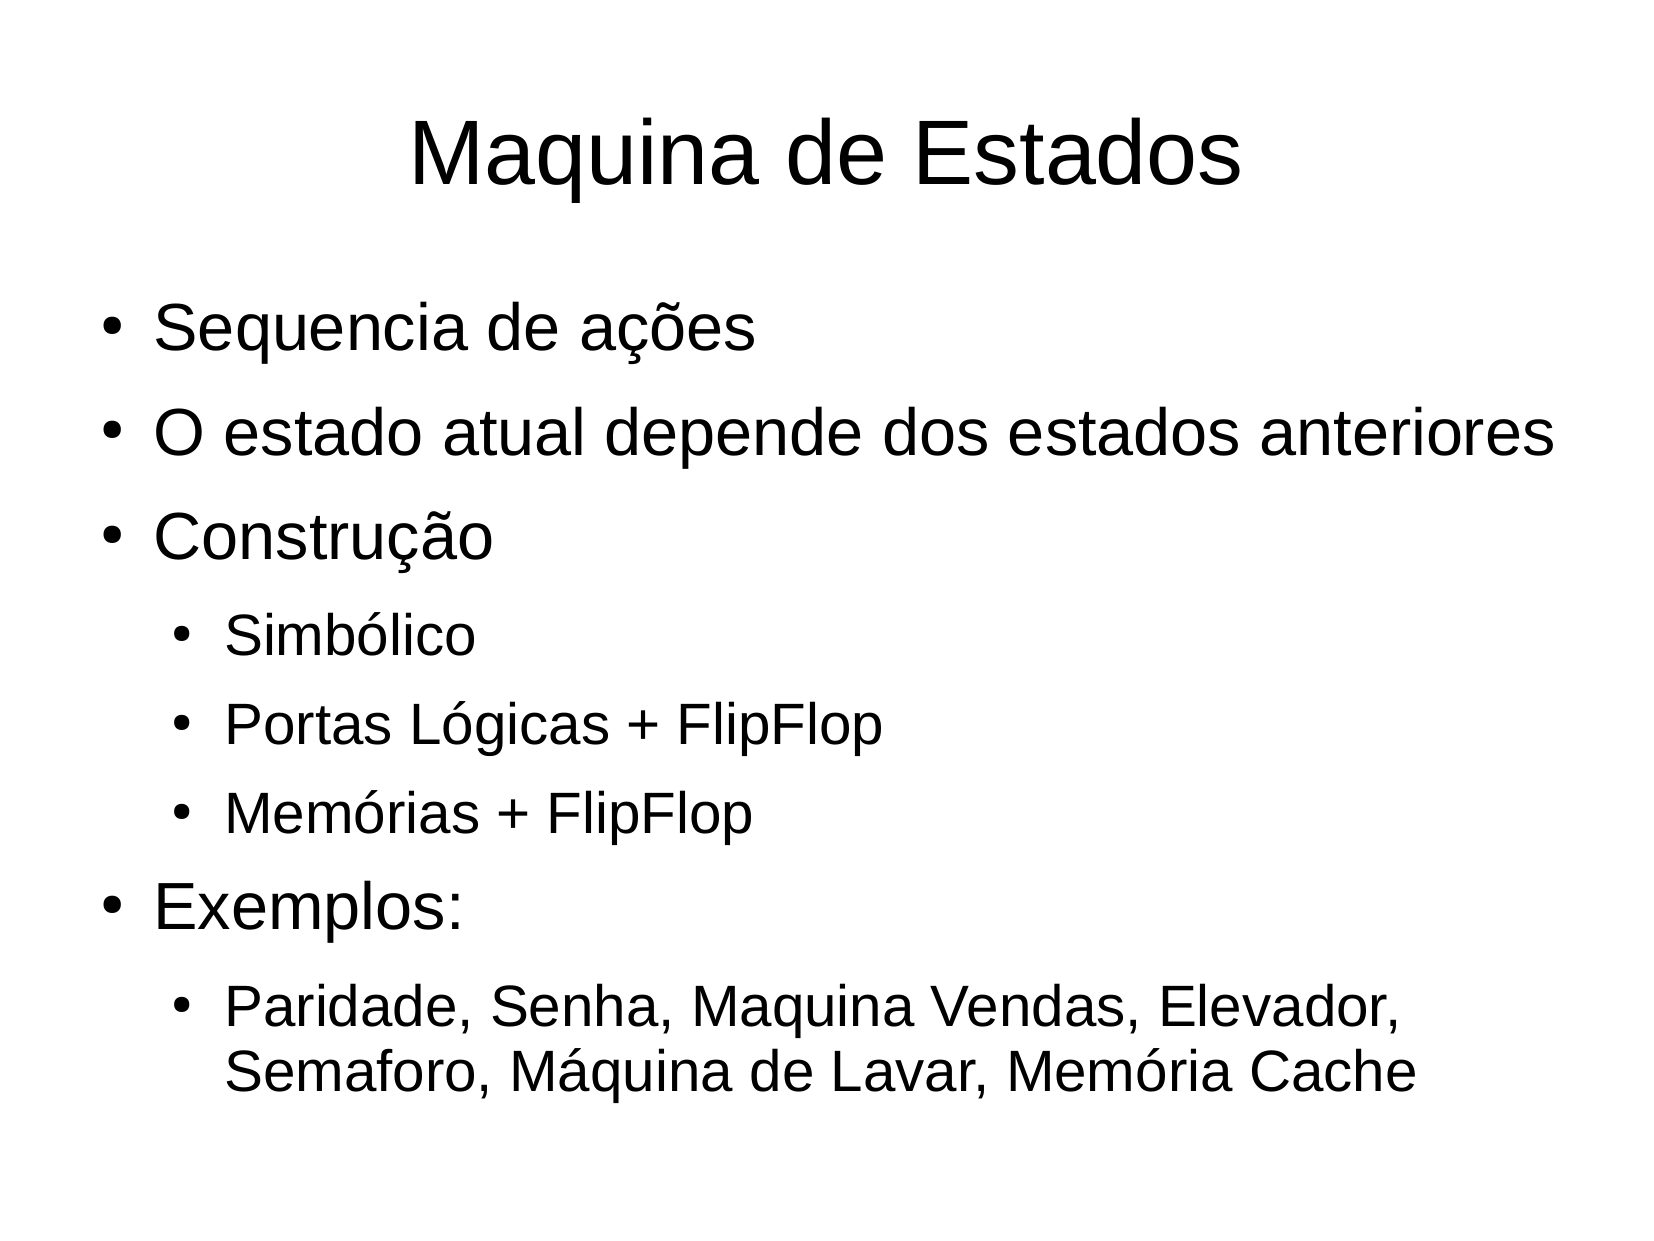

# Maquina de Estados
Sequencia de ações
O estado atual depende dos estados anteriores
Construção
Simbólico
Portas Lógicas + FlipFlop
Memórias + FlipFlop
Exemplos:
Paridade, Senha, Maquina Vendas, Elevador, Semaforo, Máquina de Lavar, Memória Cache